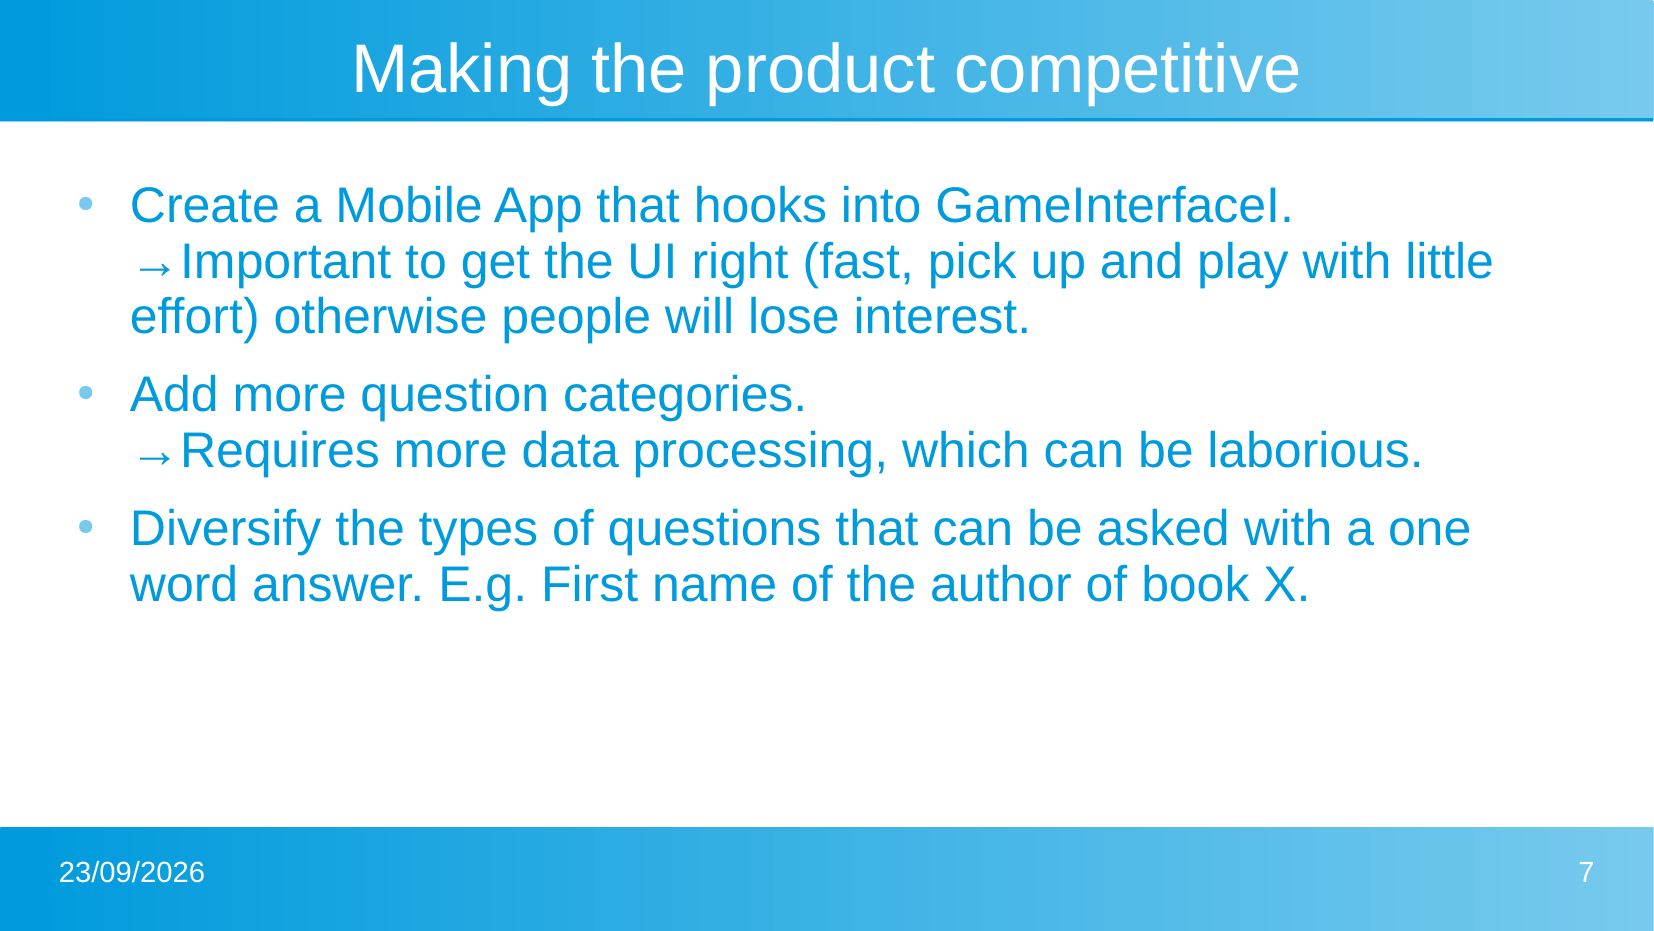

# Making the product competitive
Create a Mobile App that hooks into GameInterfaceI.
→Important to get the UI right (fast, pick up and play with little effort) otherwise people will lose interest.
Add more question categories.
→Requires more data processing, which can be laborious.
Diversify the types of questions that can be asked with a one word answer. E.g. First name of the author of book X.
7